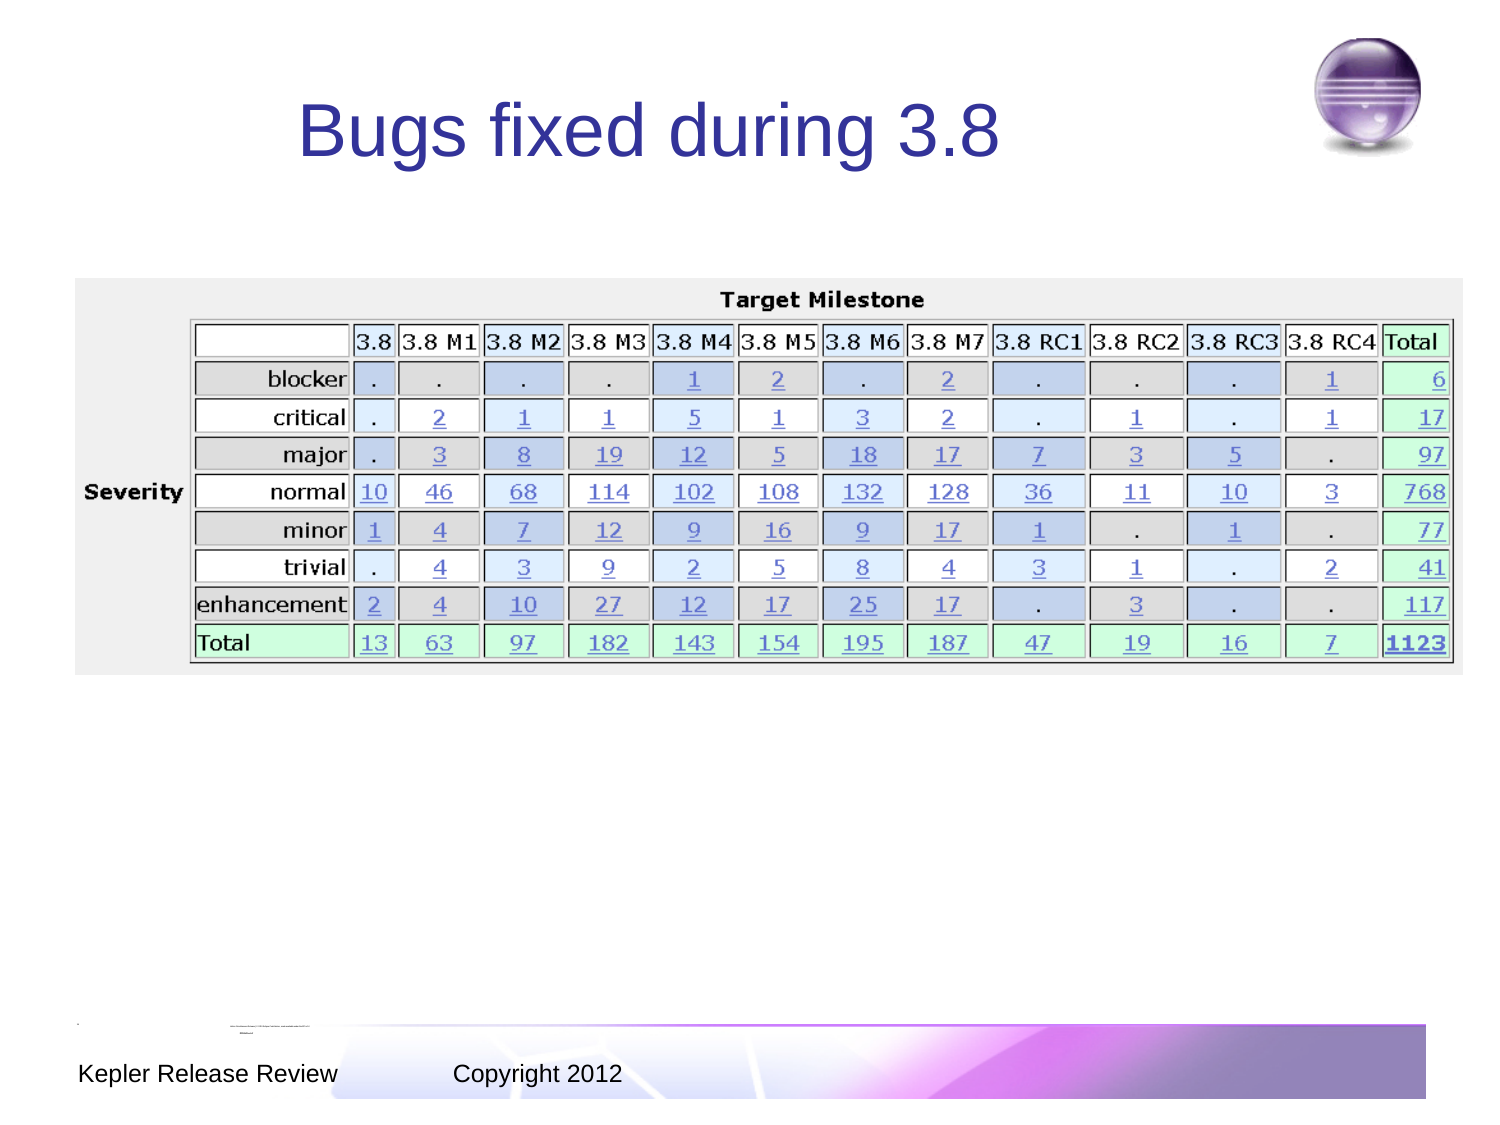

# Bugs fixed during 3.8
18
Copyright 2012